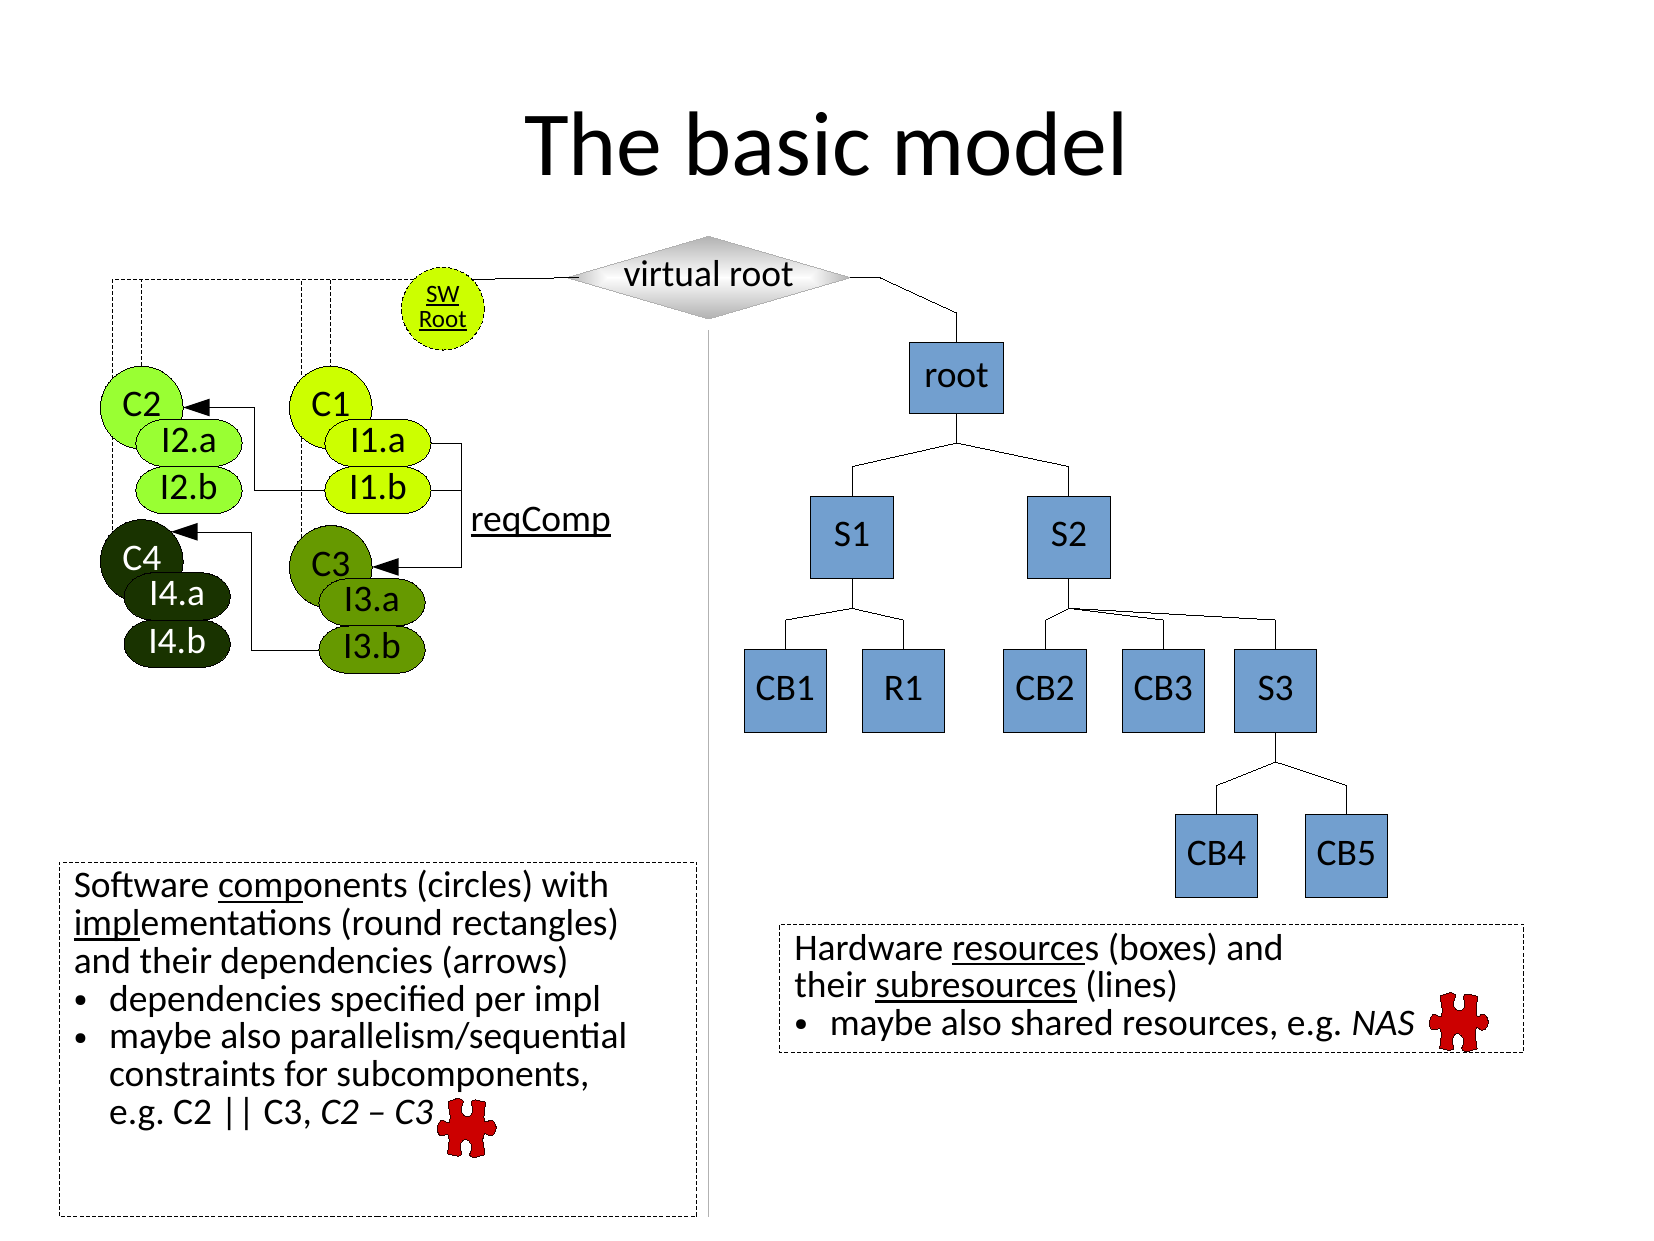

# The basic model
virtual root
SW
Root
root
C2
C1
I2.a
I1.a
I2.b
I1.b
reqComp
S1
S2
C4
C3
I4.a
I3.a
I4.b
I3.b
CB1
R1
CB2
CB3
S3
CB4
CB5
Software components (circles) with implementations (round rectangles) and their dependencies (arrows)
dependencies specified per impl
maybe also parallelism/sequential
constraints for subcomponents,
e.g. C2 || C3, C2 – C3
Hardware resources (boxes) and
their subresources (lines)
maybe also shared resources, e.g. NAS